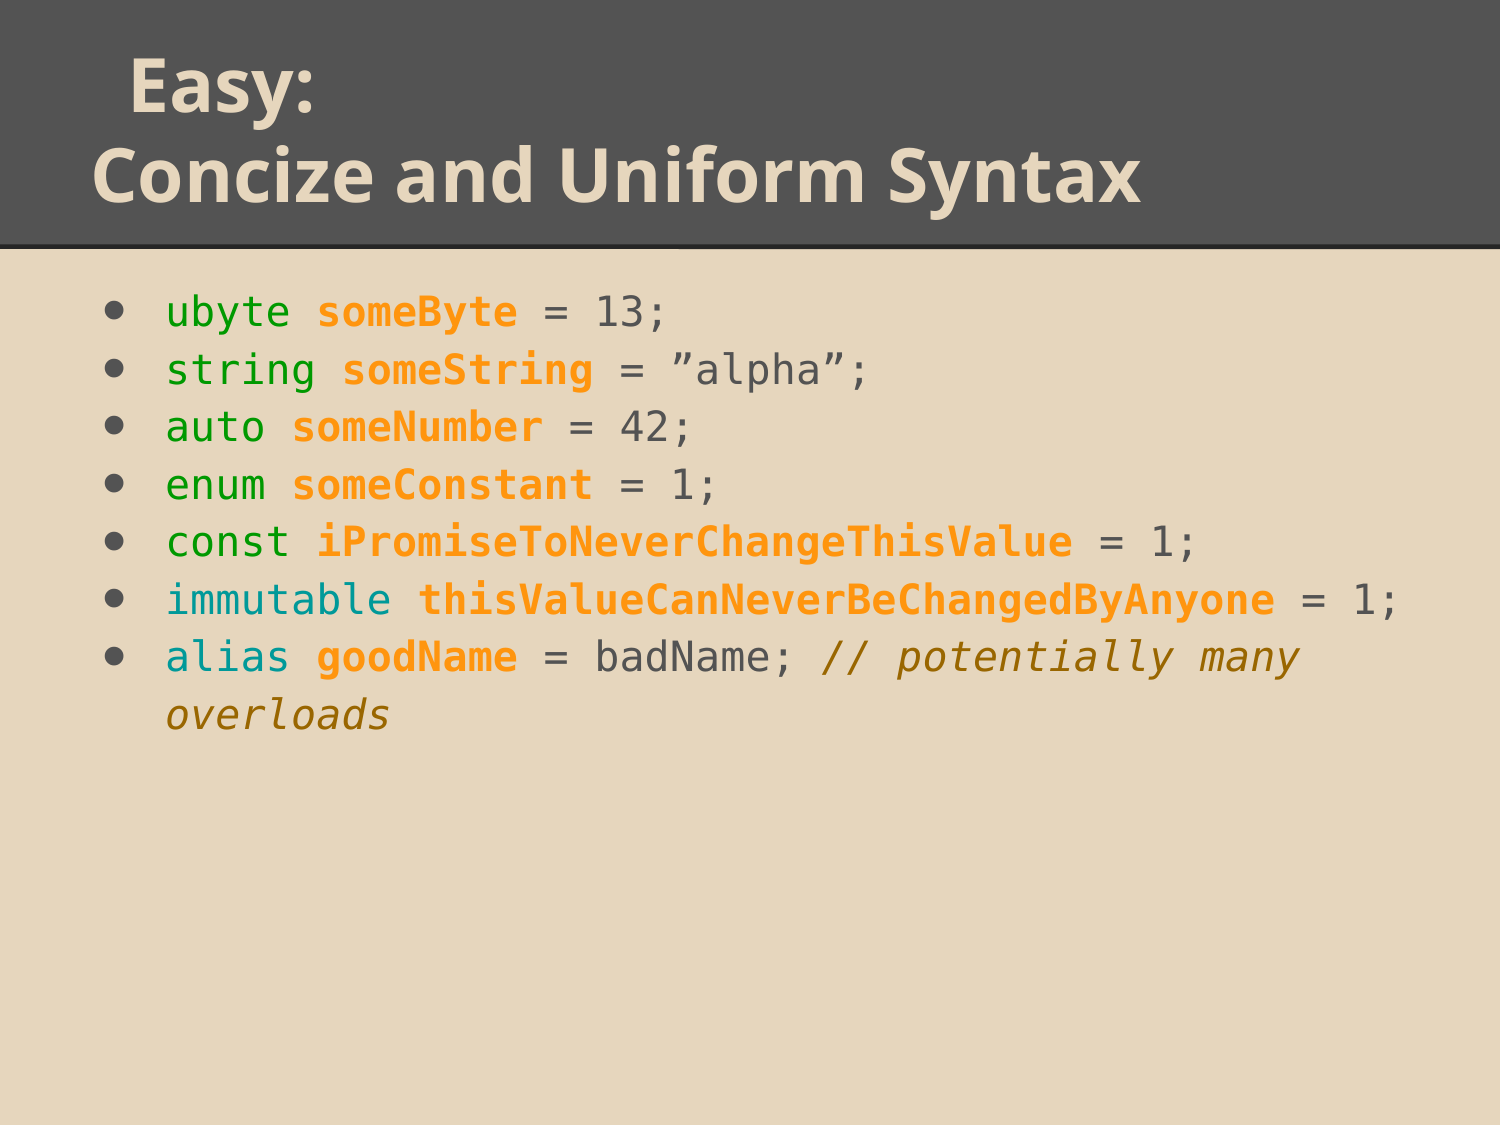

# Easy: Concize and Uniform Syntax
ubyte someByte = 13;
string someString = ”alpha”;
auto someNumber = 42;
enum someConstant = 1;
const iPromiseToNeverChangeThisValue = 1;
immutable thisValueCanNeverBeChangedByAnyone = 1;
alias goodName = badName; // potentially many overloads